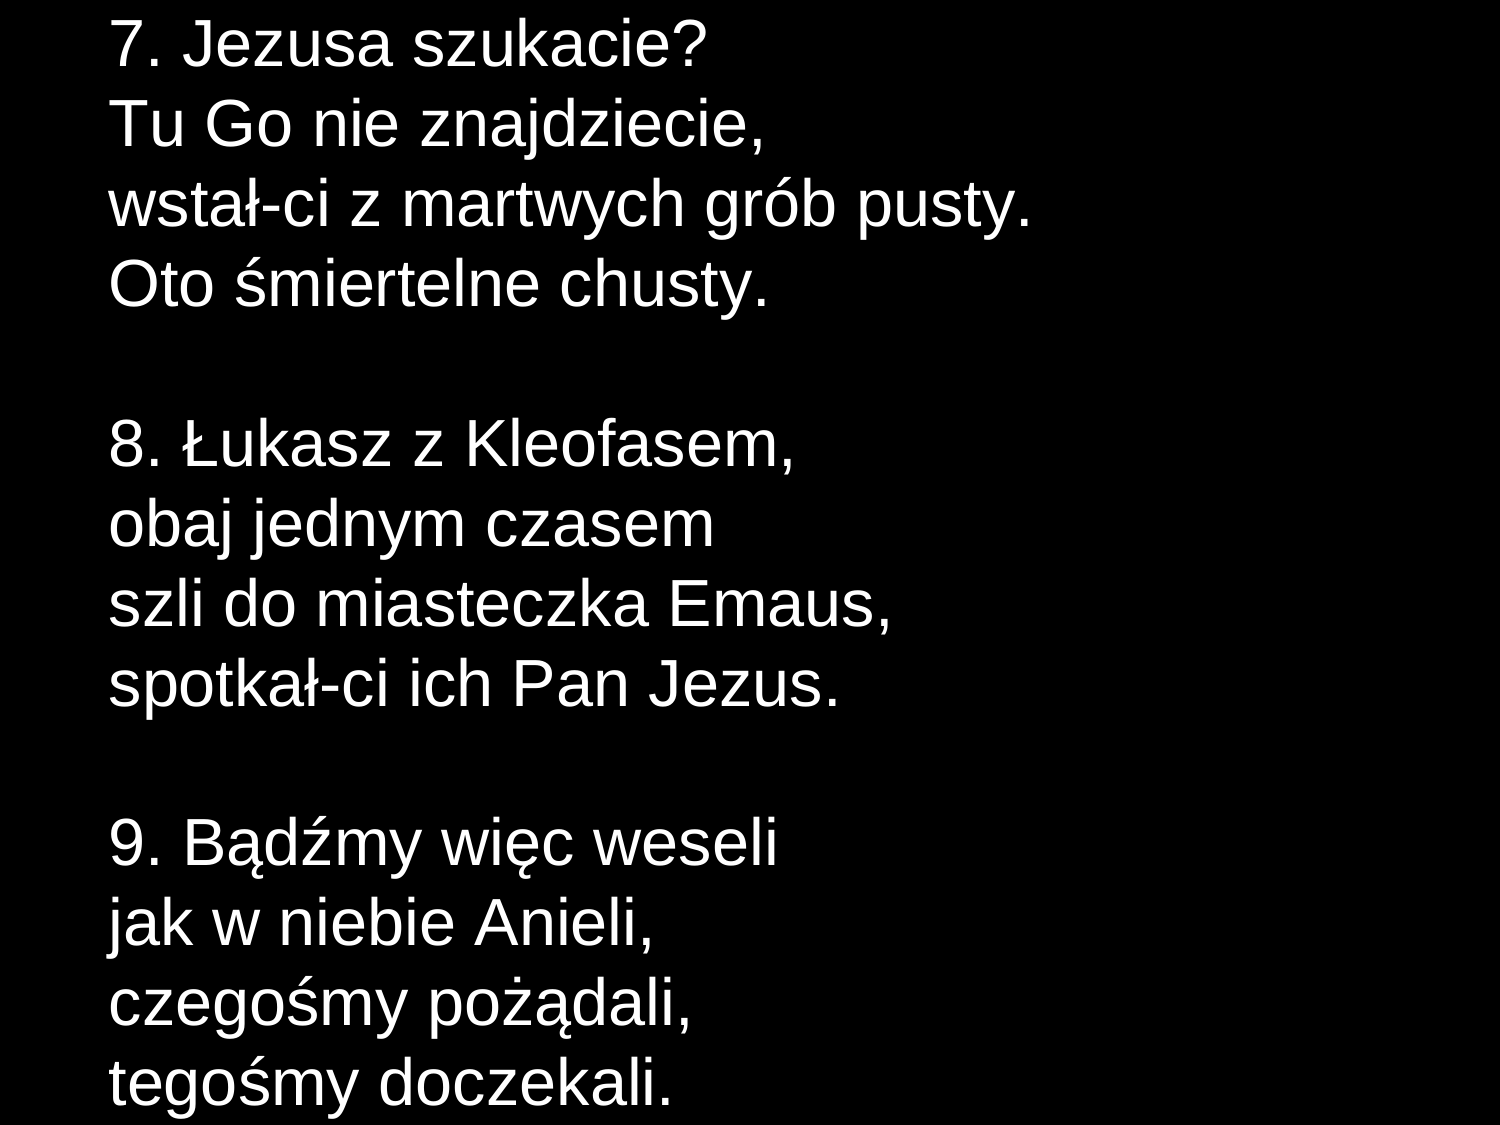

7. Jezusa szukacie?
Tu Go nie znajdziecie,
wstał-ci z martwych grób pusty.
Oto śmiertelne chusty.
8. Łukasz z Kleofasem,
obaj jednym czasem
szli do miasteczka Emaus,
spotkał-ci ich Pan Jezus.
9. Bądźmy więc weseli
jak w niebie Anieli,
czegośmy pożądali,
tegośmy doczekali.